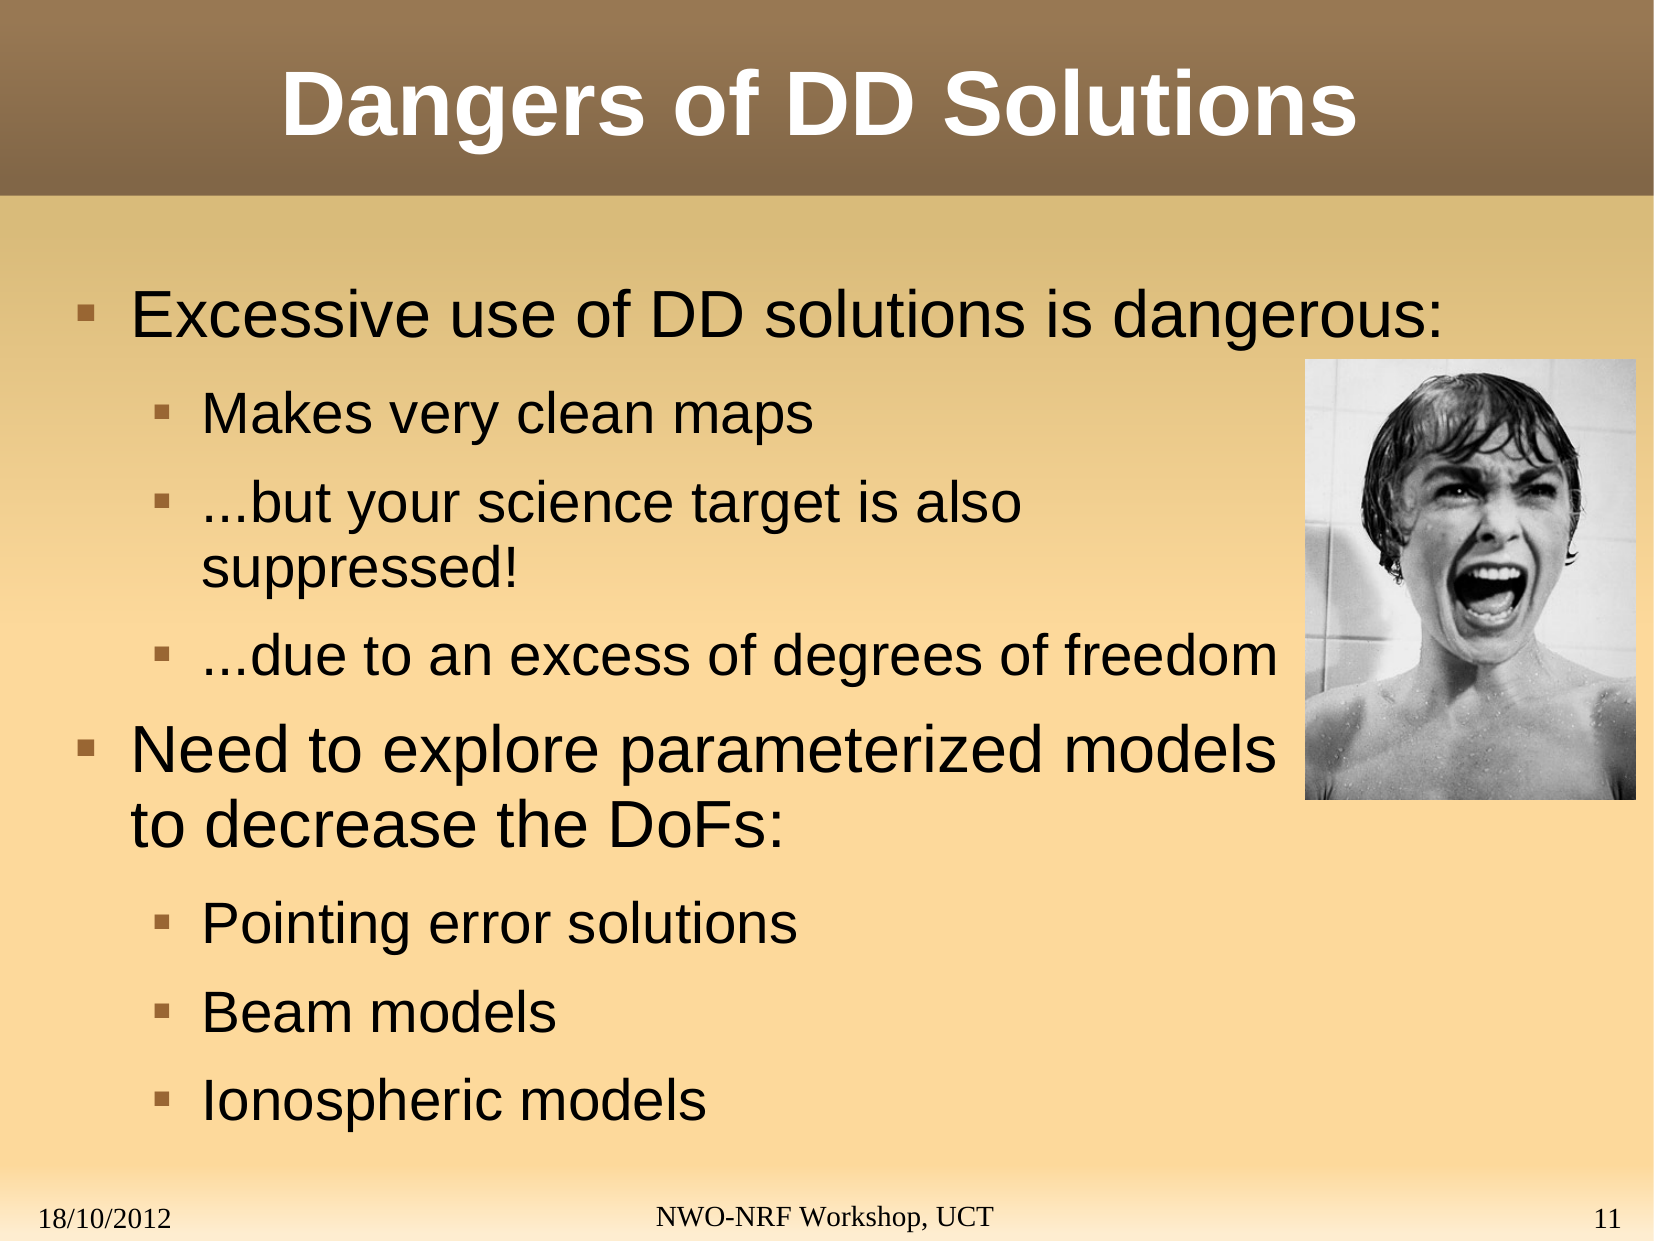

# Dangers of DD Solutions
Excessive use of DD solutions is dangerous:
Makes very clean maps
...but your science target is also
suppressed!
...due to an excess of degrees of freedom
Need to explore parameterized models
to decrease the DoFs:
Pointing error solutions
Beam models
Ionospheric models
NWO-NRF Workshop, UCT
18/10/2012
11